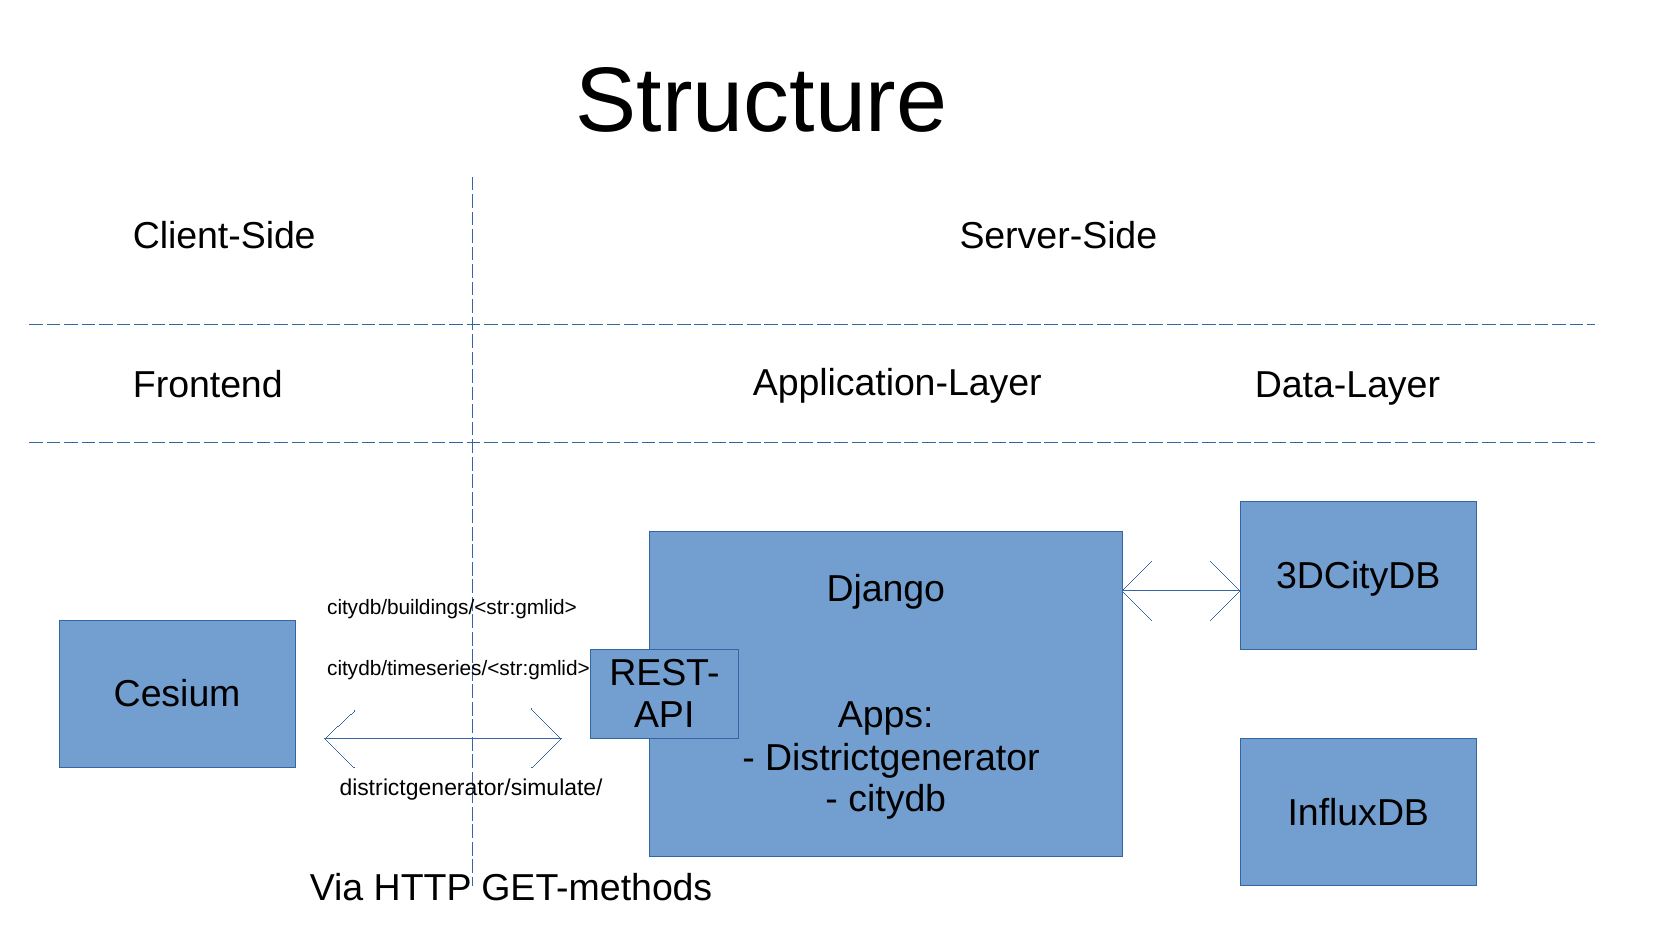

# Structure
Client-Side
Server-Side
Application-Layer
Frontend
Data-Layer
3DCityDB
Django
Apps:
 - Districtgenerator
- citydb
citydb/buildings/<str:gmlid>
Cesium
citydb/timeseries/<str:gmlid>
REST-API
InfluxDB
districtgenerator/simulate/
Via HTTP GET-methods